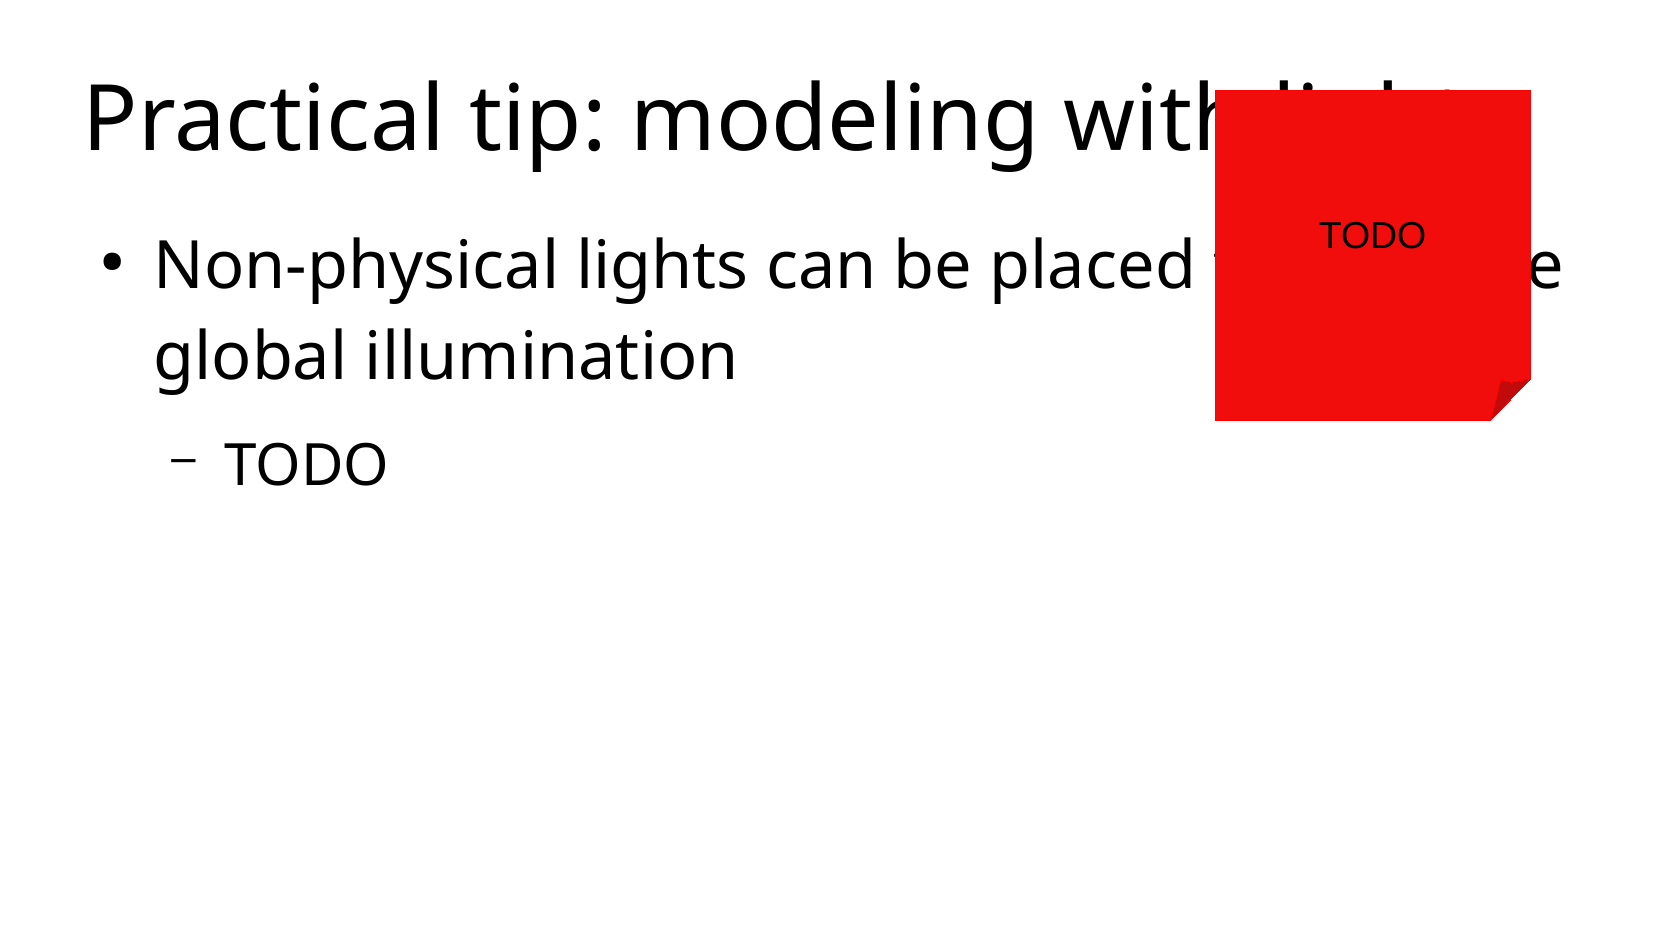

# Practical tip: modeling with lights
TODO
Non-physical lights can be placed to simulate global illumination
TODO